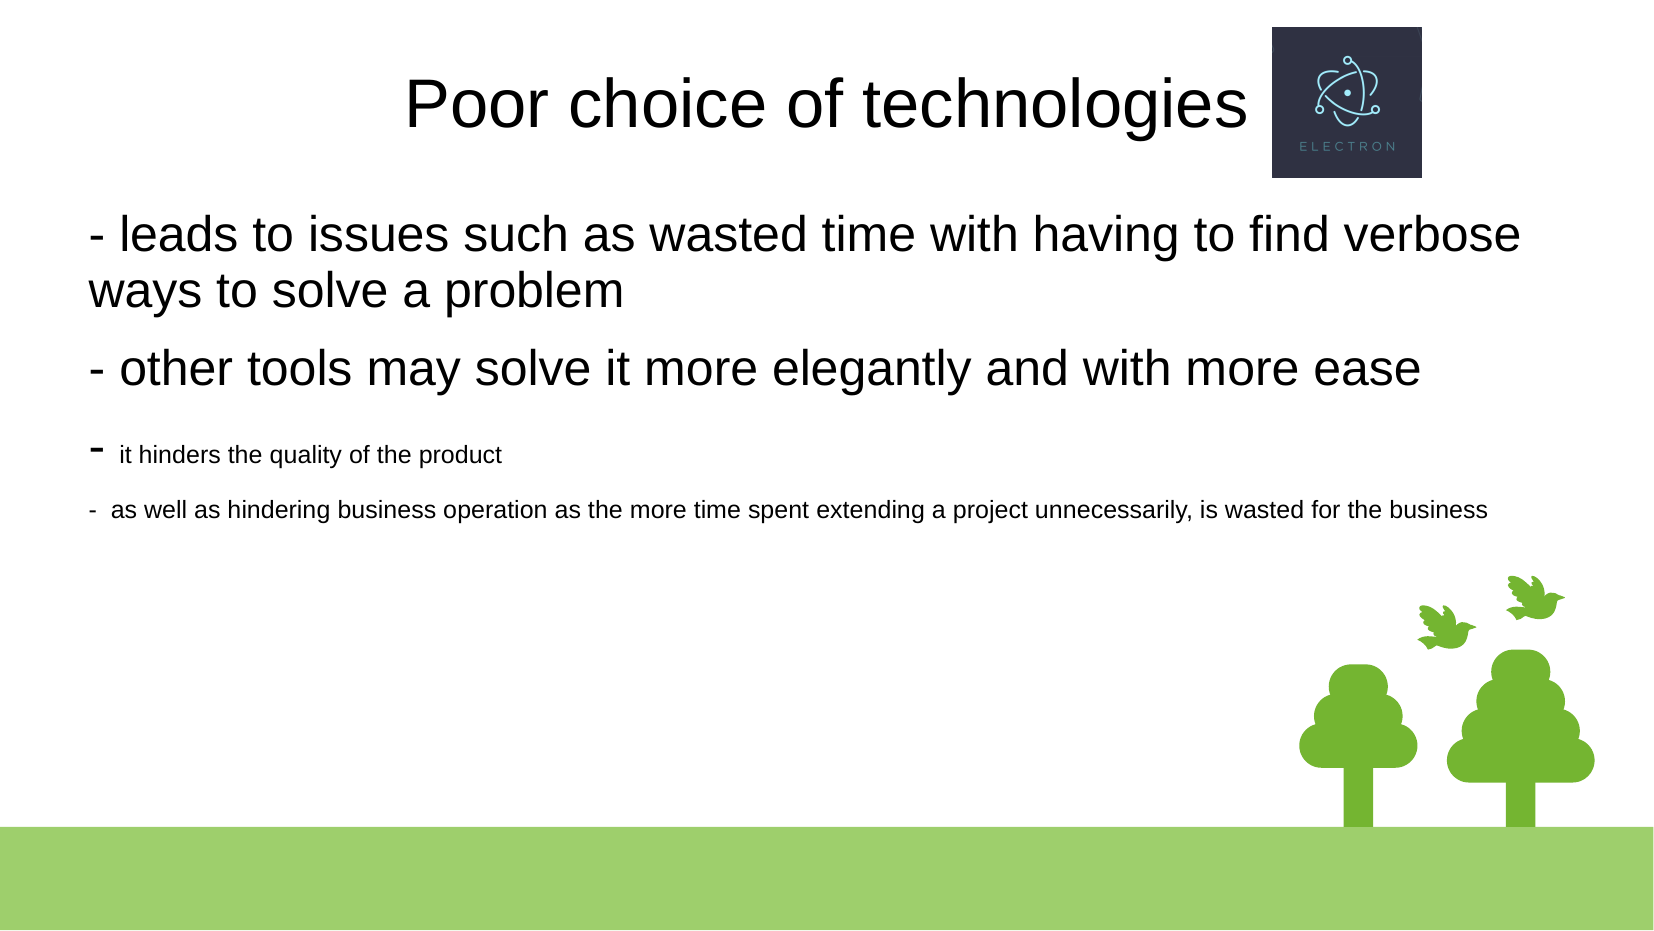

# Poor choice of technologies
- leads to issues such as wasted time with having to find verbose ways to solve a problem
- other tools may solve it more elegantly and with more ease
- it hinders the quality of the product
- as well as hindering business operation as the more time spent extending a project unnecessarily, is wasted for the business